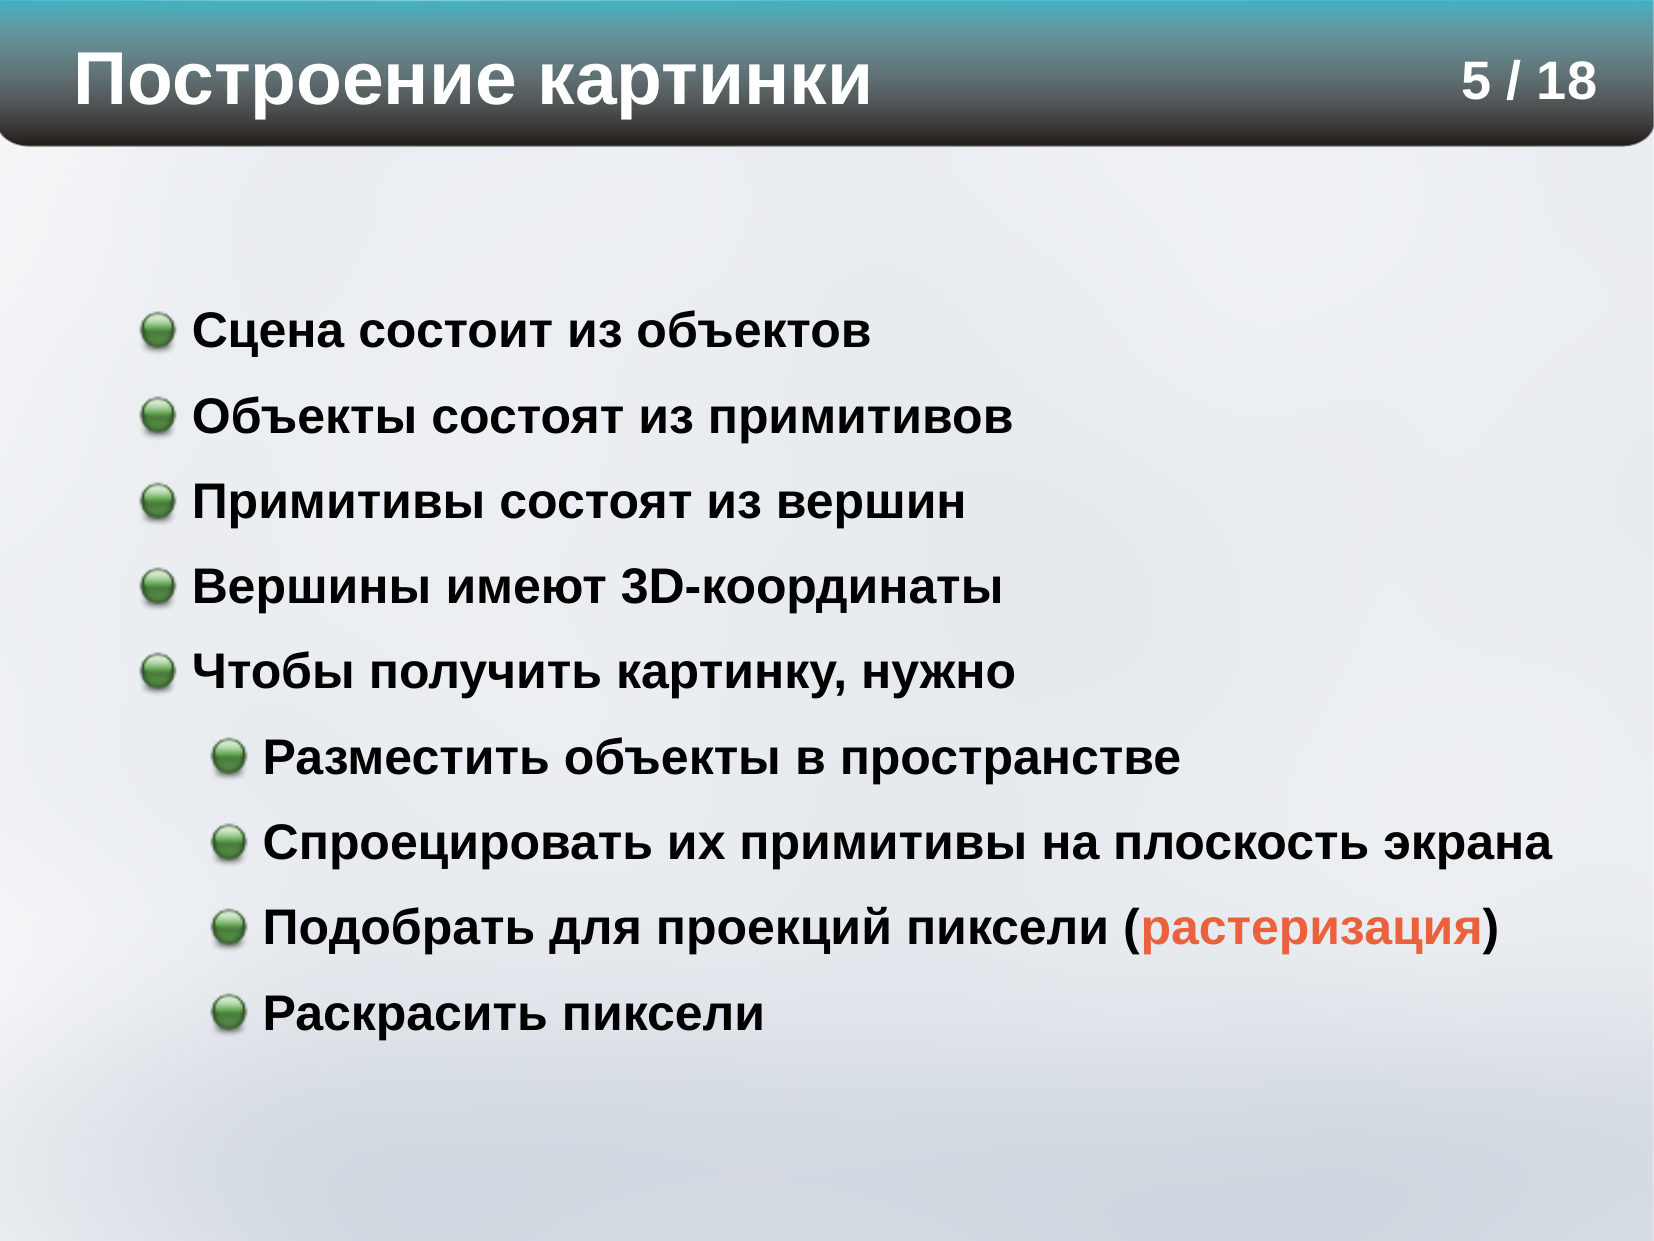

Построение картинки
Сцена состоит из объектов
Объекты состоят из примитивов
Примитивы состоят из вершин
Вершины имеют 3D-координаты
Чтобы получить картинку, нужно
Разместить объекты в пространстве
Спроецировать их примитивы на плоскость экрана
Подобрать для проекций пиксели (растеризация)
Раскрасить пиксели